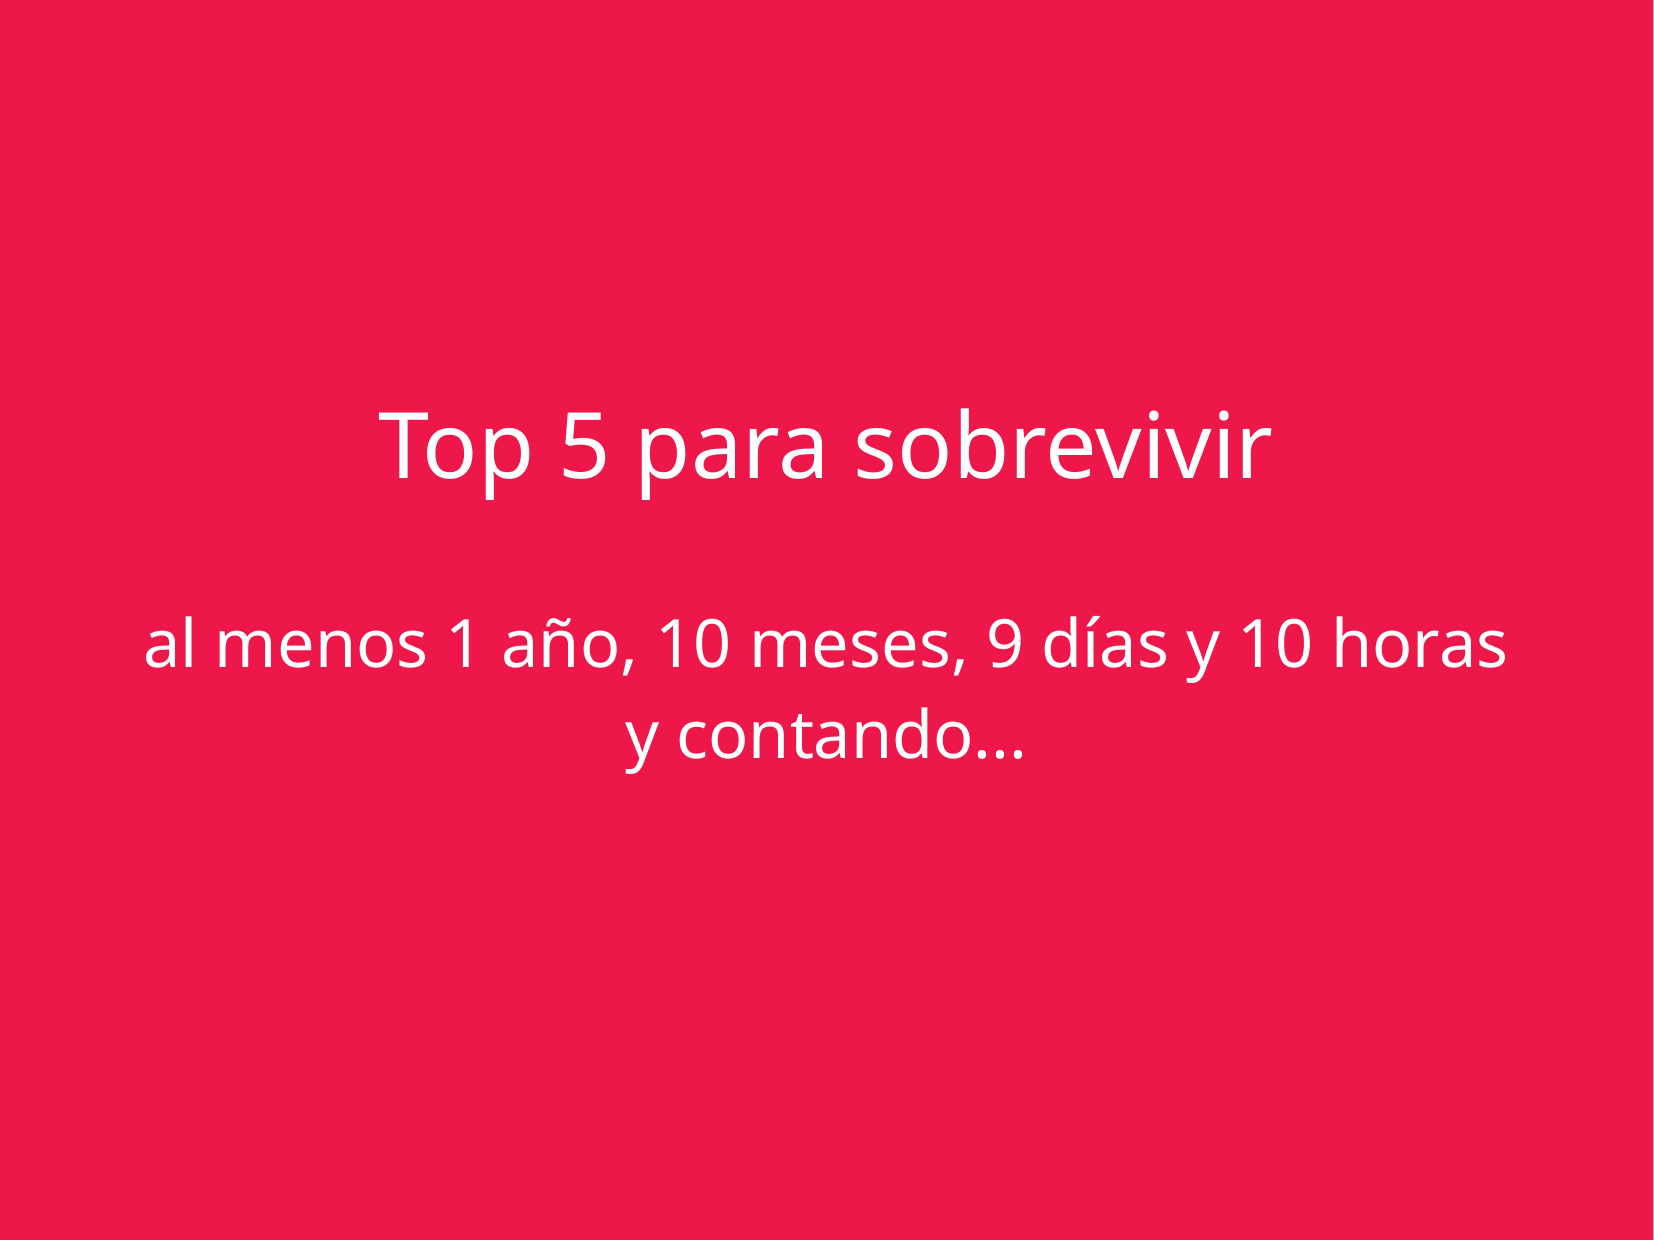

# Top 5 para sobrevivir
al menos 1 año, 10 meses, 9 días y 10 horas
y contando...